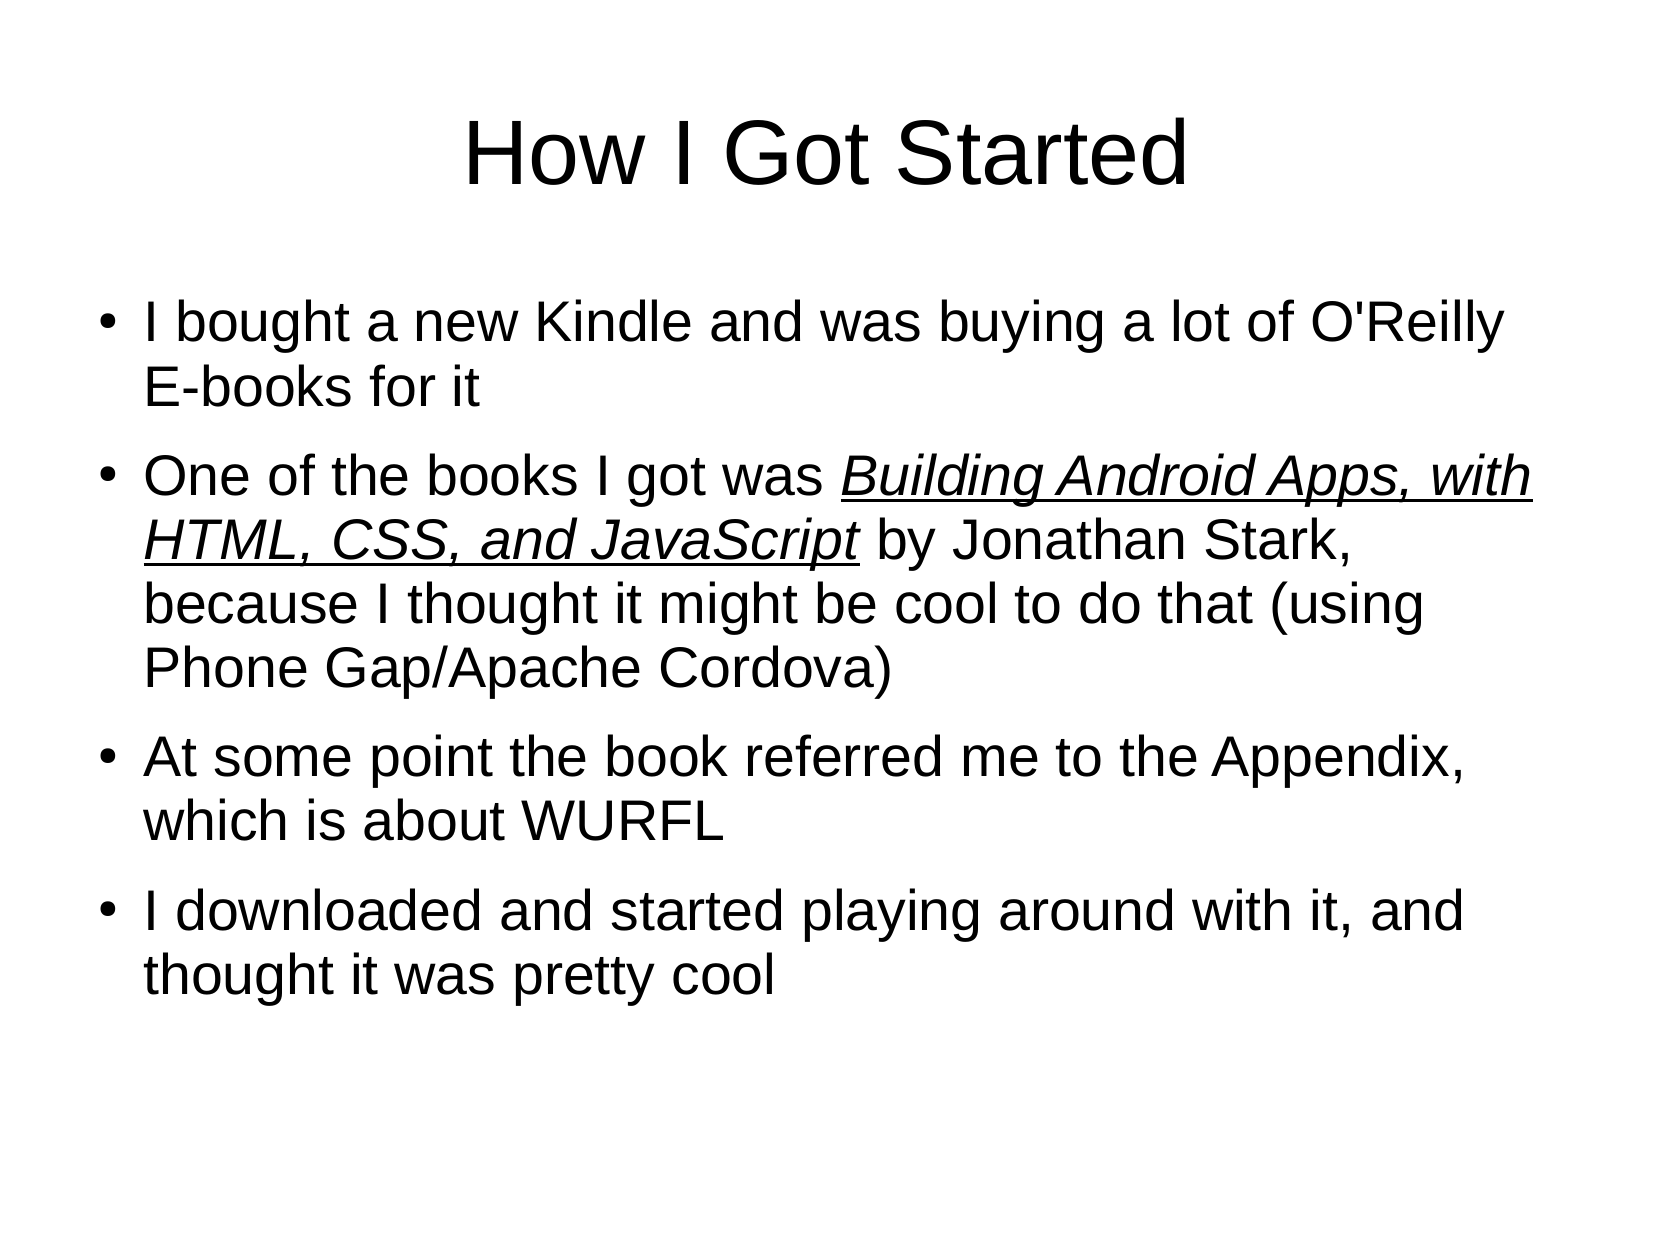

# How I Got Started
I bought a new Kindle and was buying a lot of O'Reilly E-books for it
One of the books I got was Building Android Apps, with HTML, CSS, and JavaScript by Jonathan Stark, because I thought it might be cool to do that (using Phone Gap/Apache Cordova)
At some point the book referred me to the Appendix, which is about WURFL
I downloaded and started playing around with it, and thought it was pretty cool